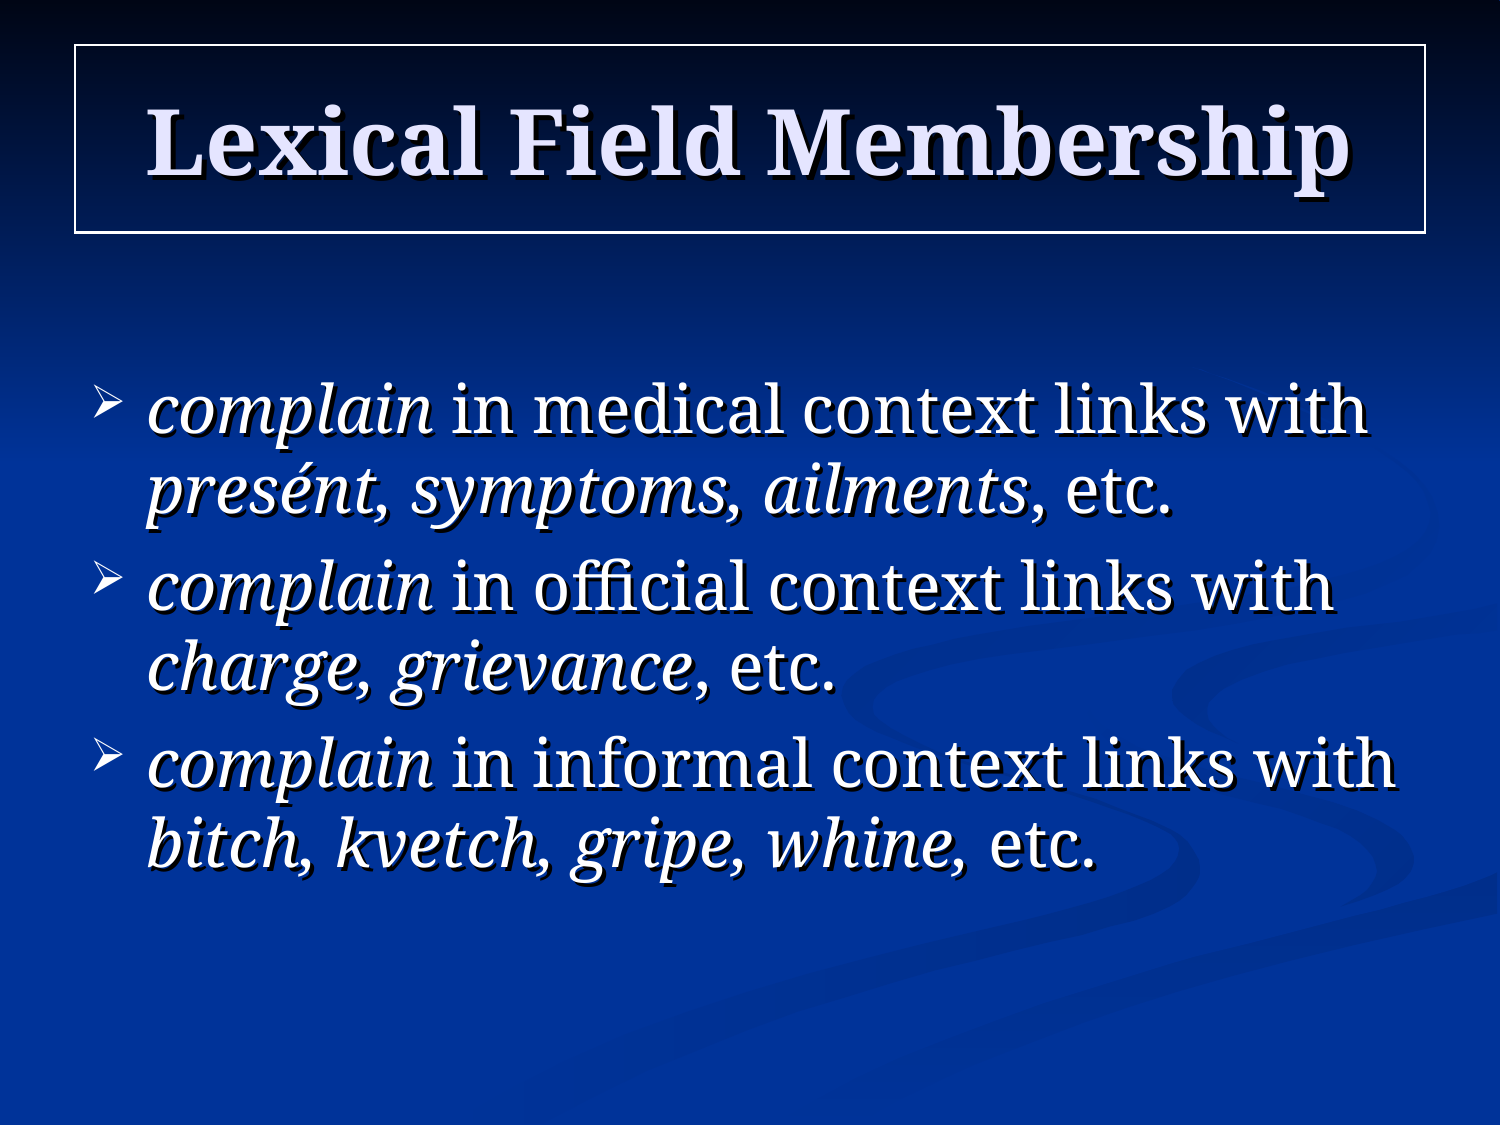

# Lexical Field Membership
complain in medical context links with presént, symptoms, ailments, etc.
complain in official context links with charge, grievance, etc.
complain in informal context links with bitch, kvetch, gripe, whine, etc.